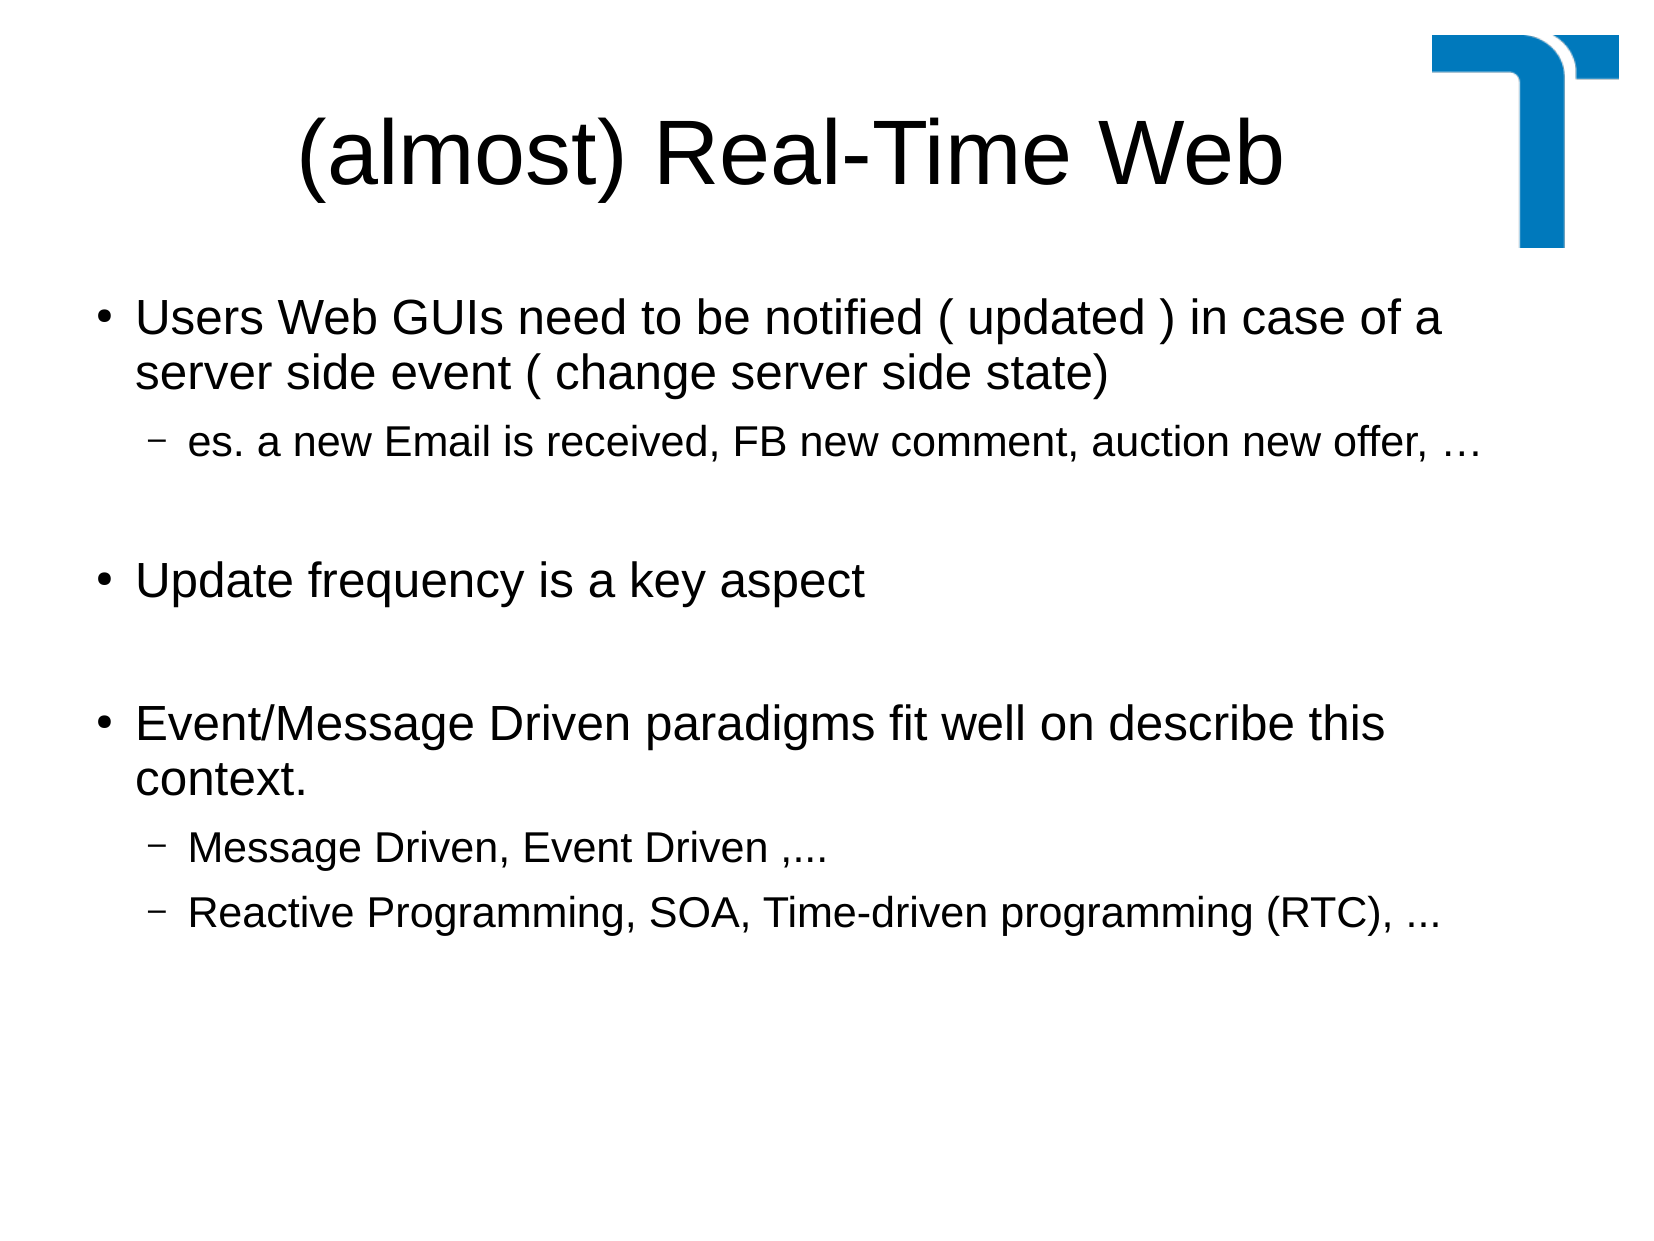

# (almost) Real-Time Web
Users Web GUIs need to be notified ( updated ) in case of a server side event ( change server side state)
es. a new Email is received, FB new comment, auction new offer, …
Update frequency is a key aspect
Event/Message Driven paradigms fit well on describe this context.
Message Driven, Event Driven ,...
Reactive Programming, SOA, Time-driven programming (RTC), ...